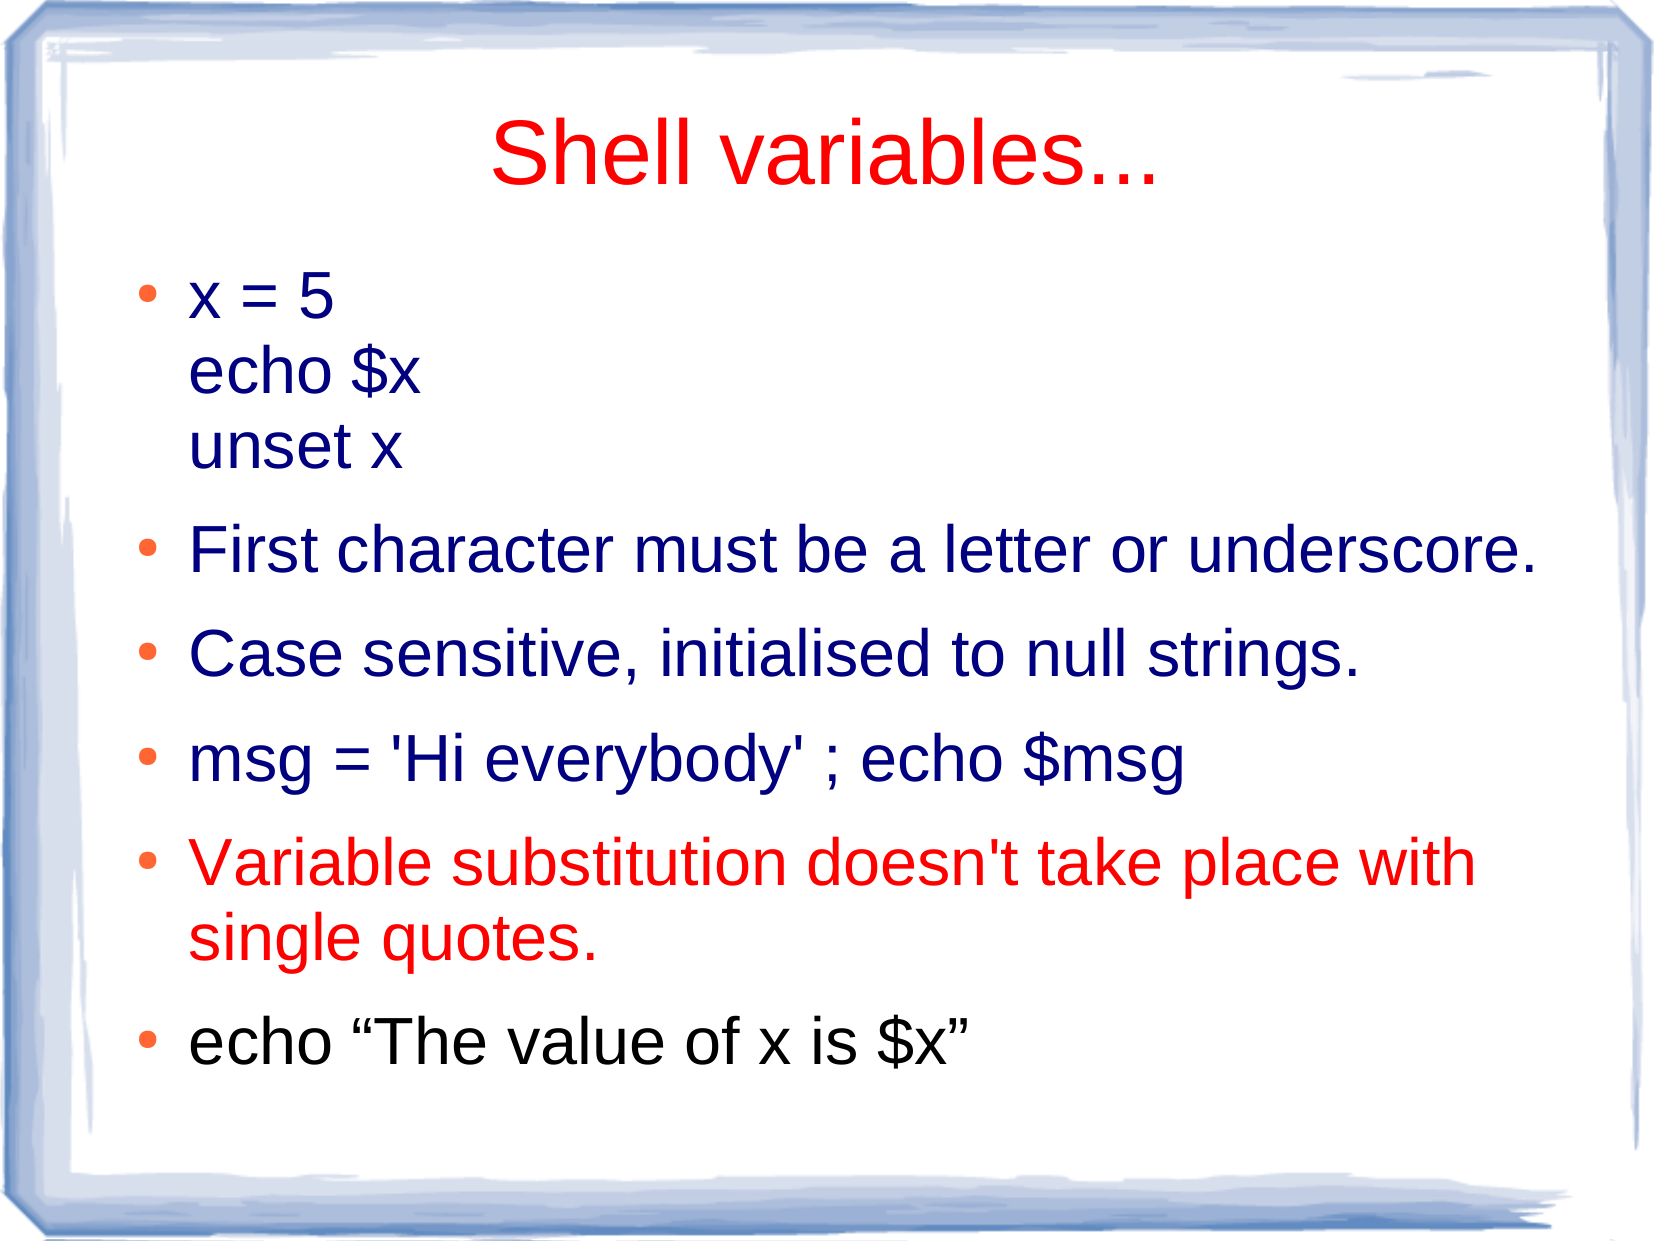

# Shell variables...
x = 5 echo $x unset x
First character must be a letter or underscore.
Case sensitive, initialised to null strings.
msg = 'Hi everybody' ; echo $msg
Variable substitution doesn't take place with single quotes.
echo “The value of x is $x”